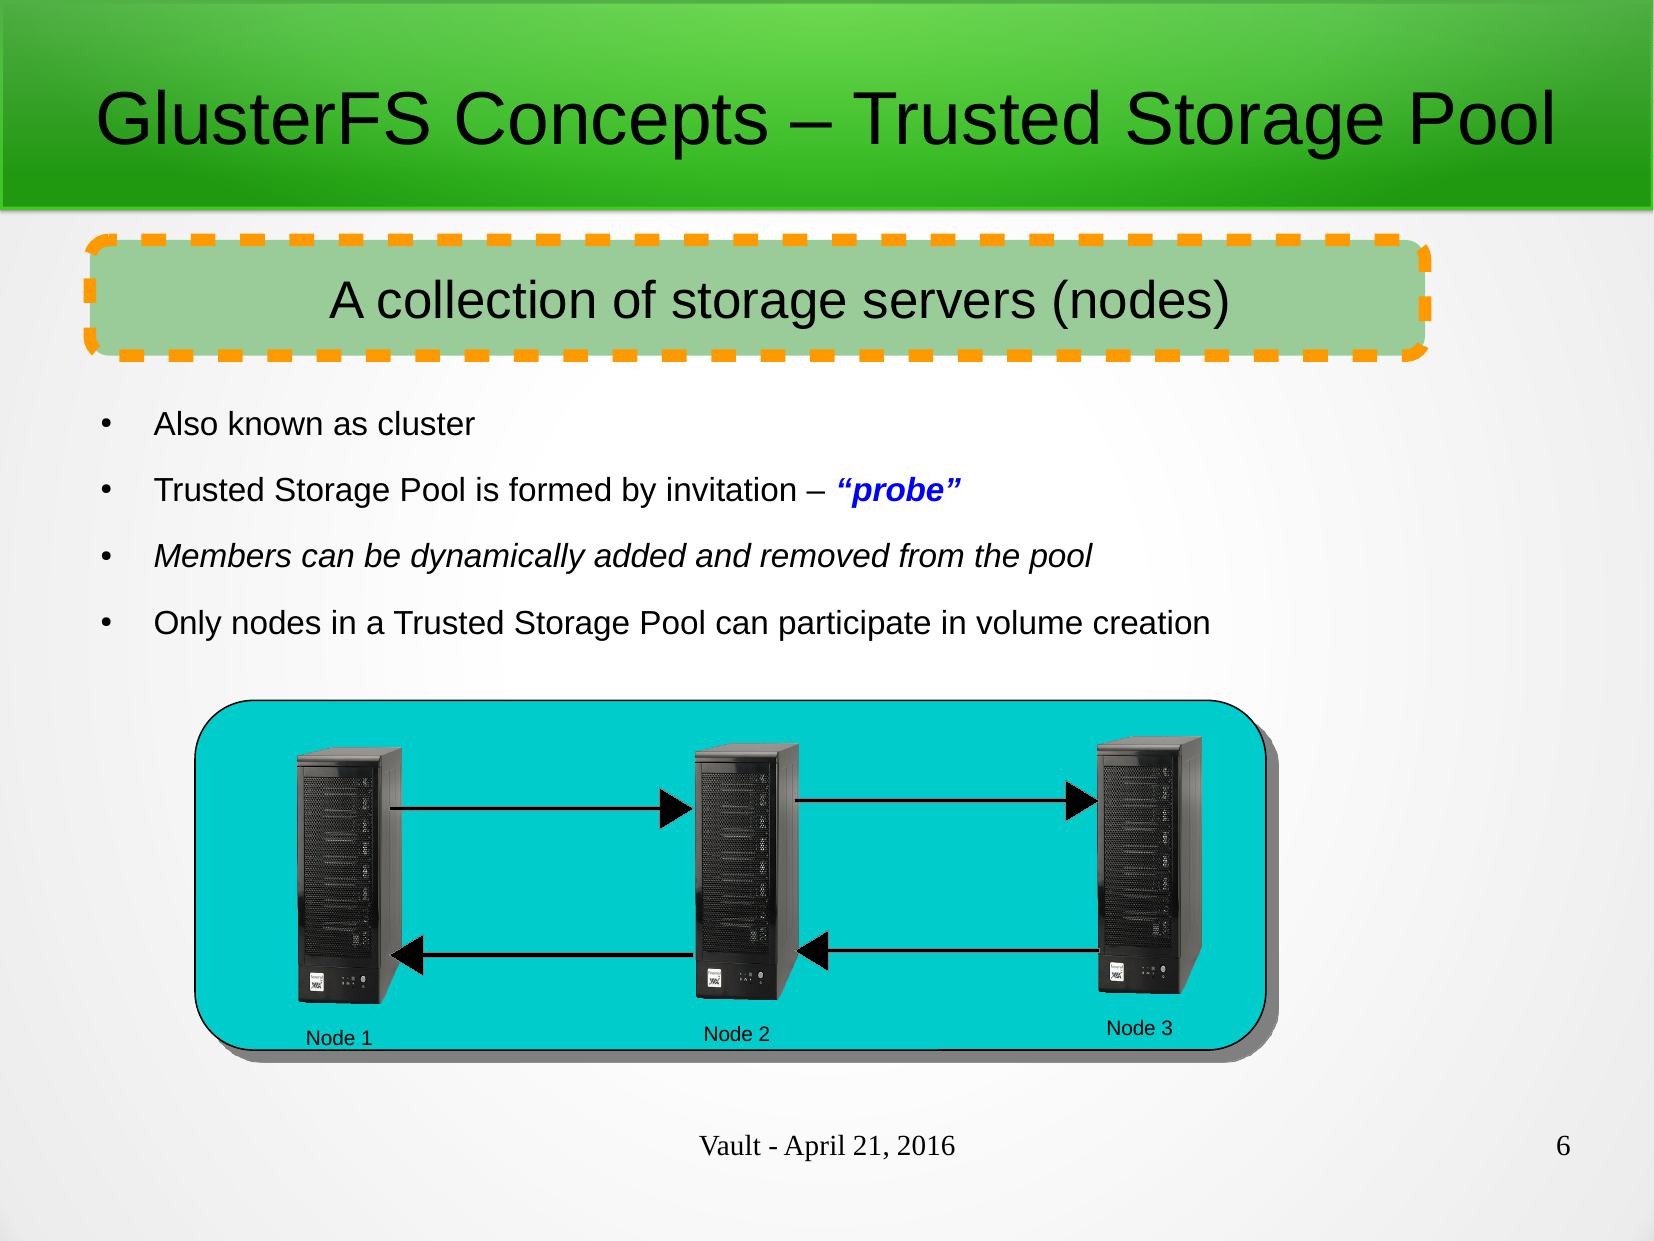

# GlusterFS Concepts – Trusted Storage Pool
A collection of storage servers (nodes)
Also known as cluster
Trusted Storage Pool is formed by invitation – “probe”
Members can be dynamically added and removed from the pool
Only nodes in a Trusted Storage Pool can participate in volume creation
Node 3
Node 2
Node 1
Vault - April 21, 2016
6